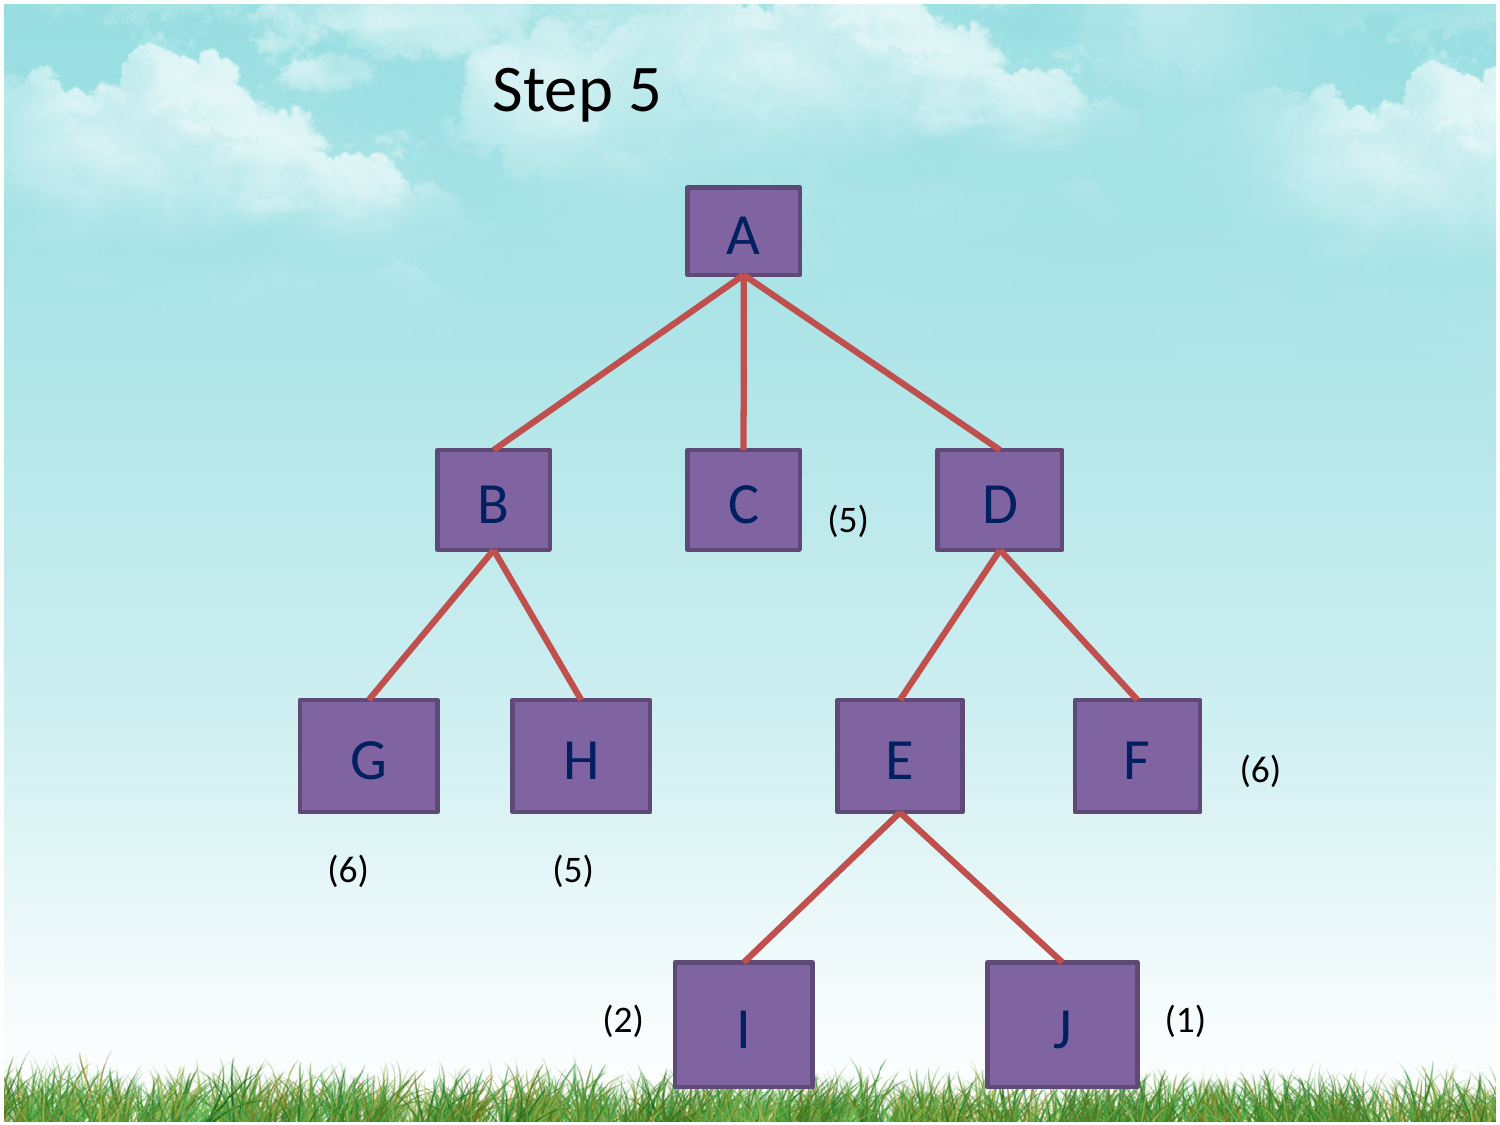

Step 5
A
B
C
D
(5)
G
H
E
F
(6)
(6)
(5)
I
J
(2)
(1)